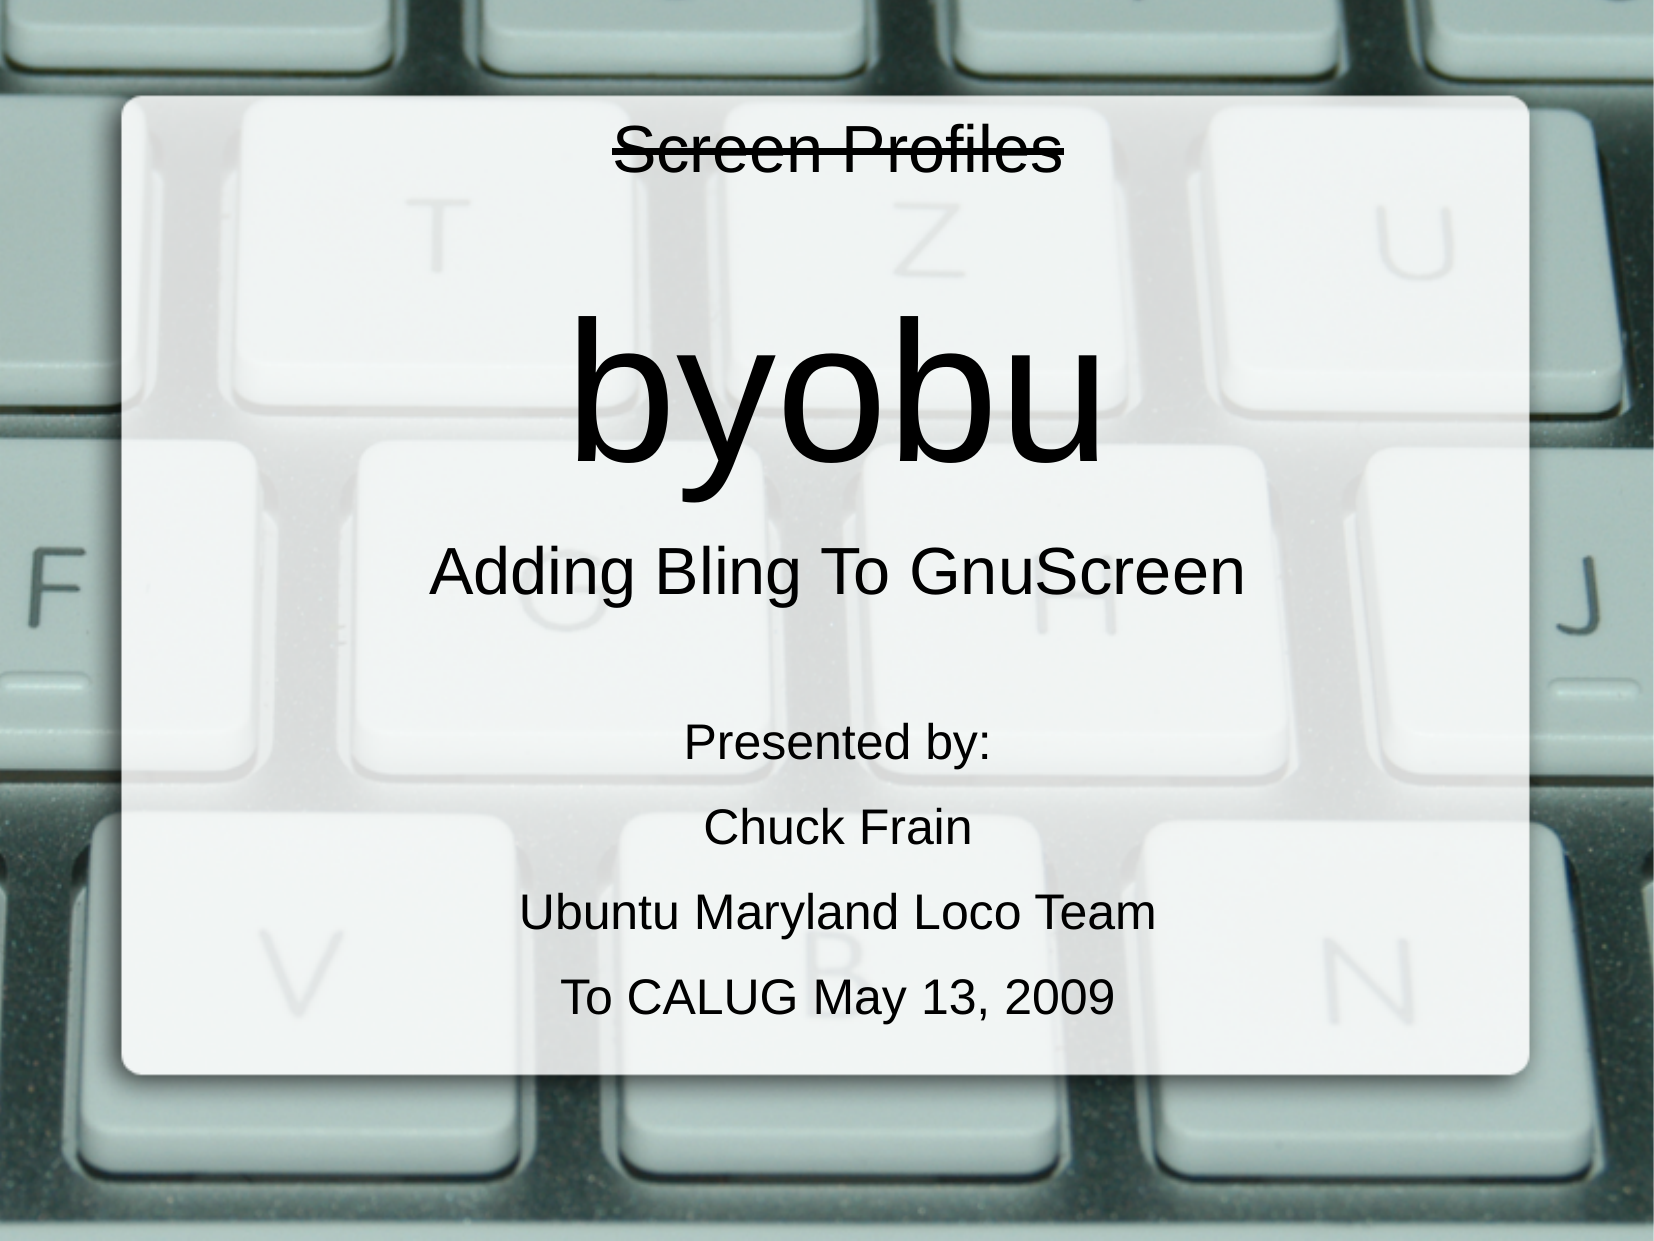

# Screen Profiles
byobu
Adding Bling To GnuScreen
Presented by:
Chuck Frain
Ubuntu Maryland Loco Team
To CALUG May 13, 2009